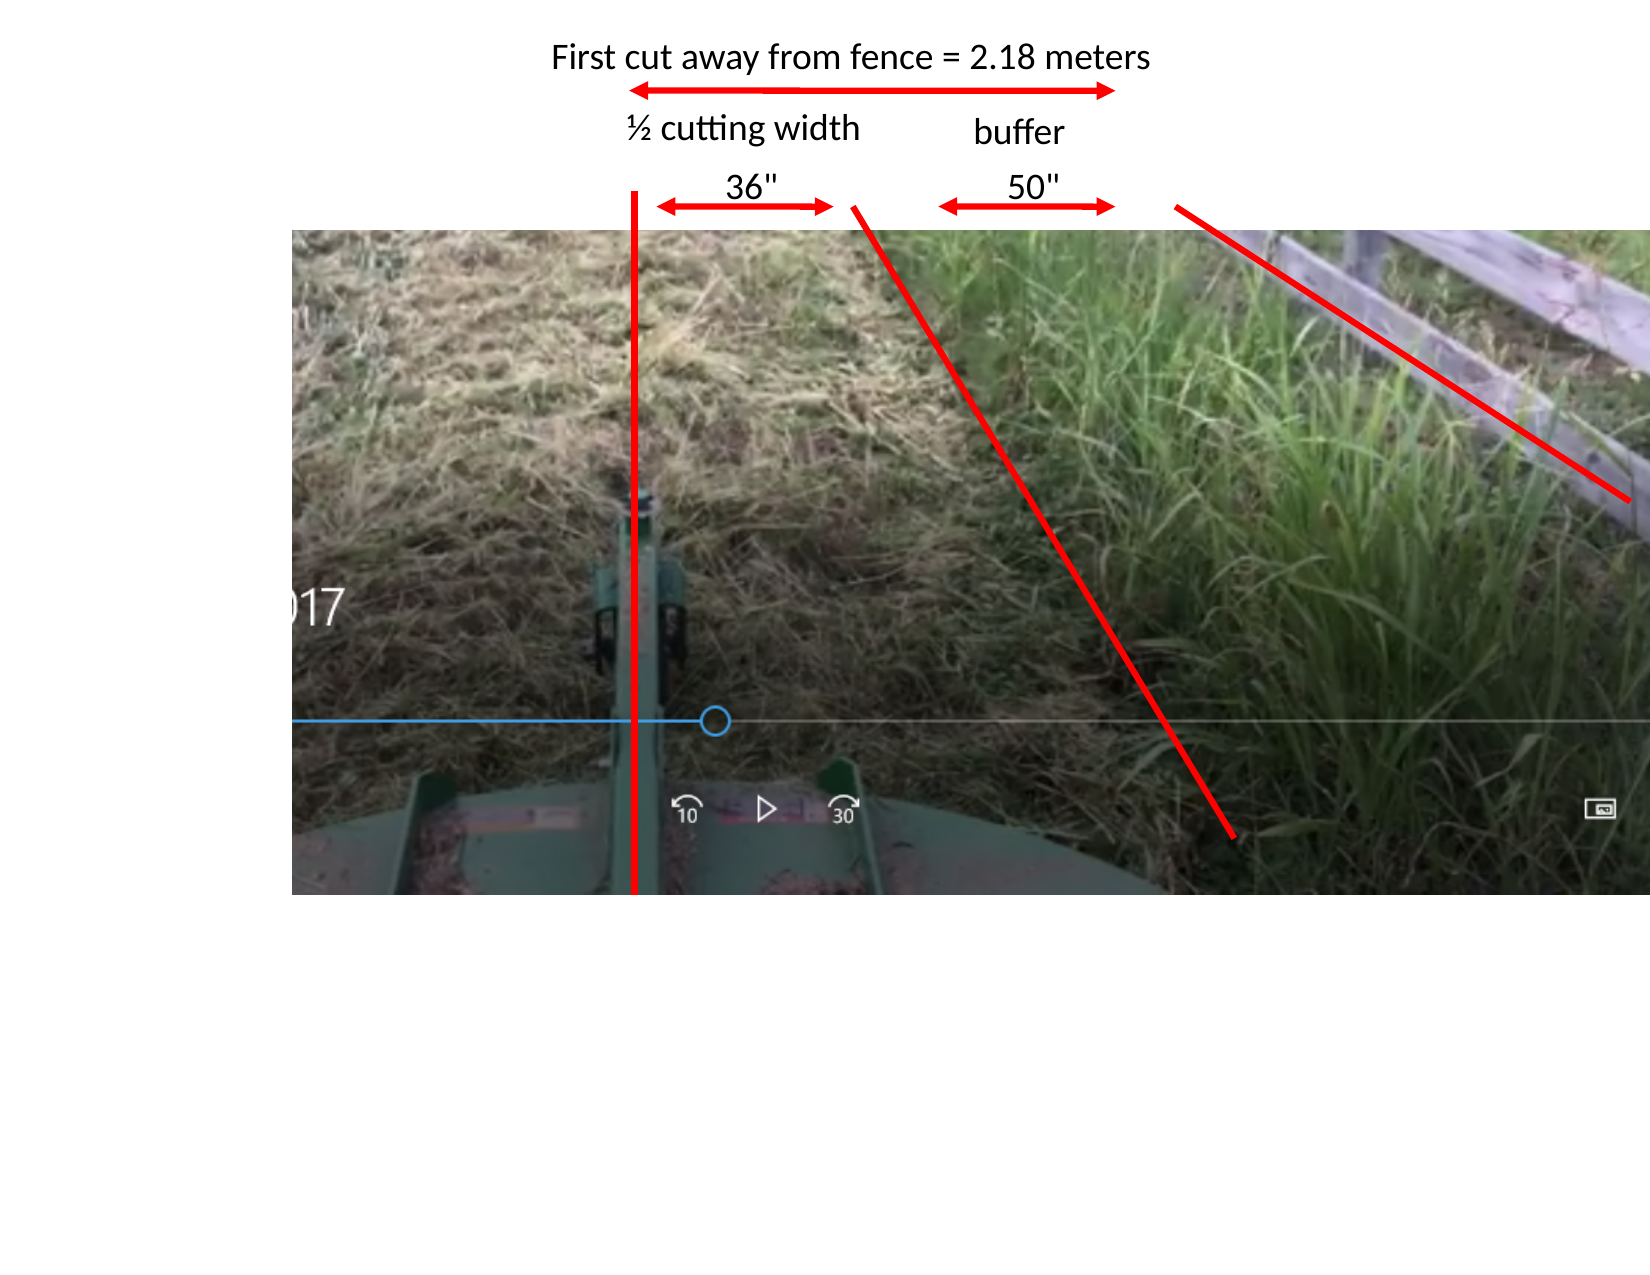

First cut away from fence = 2.18 meters
½ cutting width
buffer
36"
50"